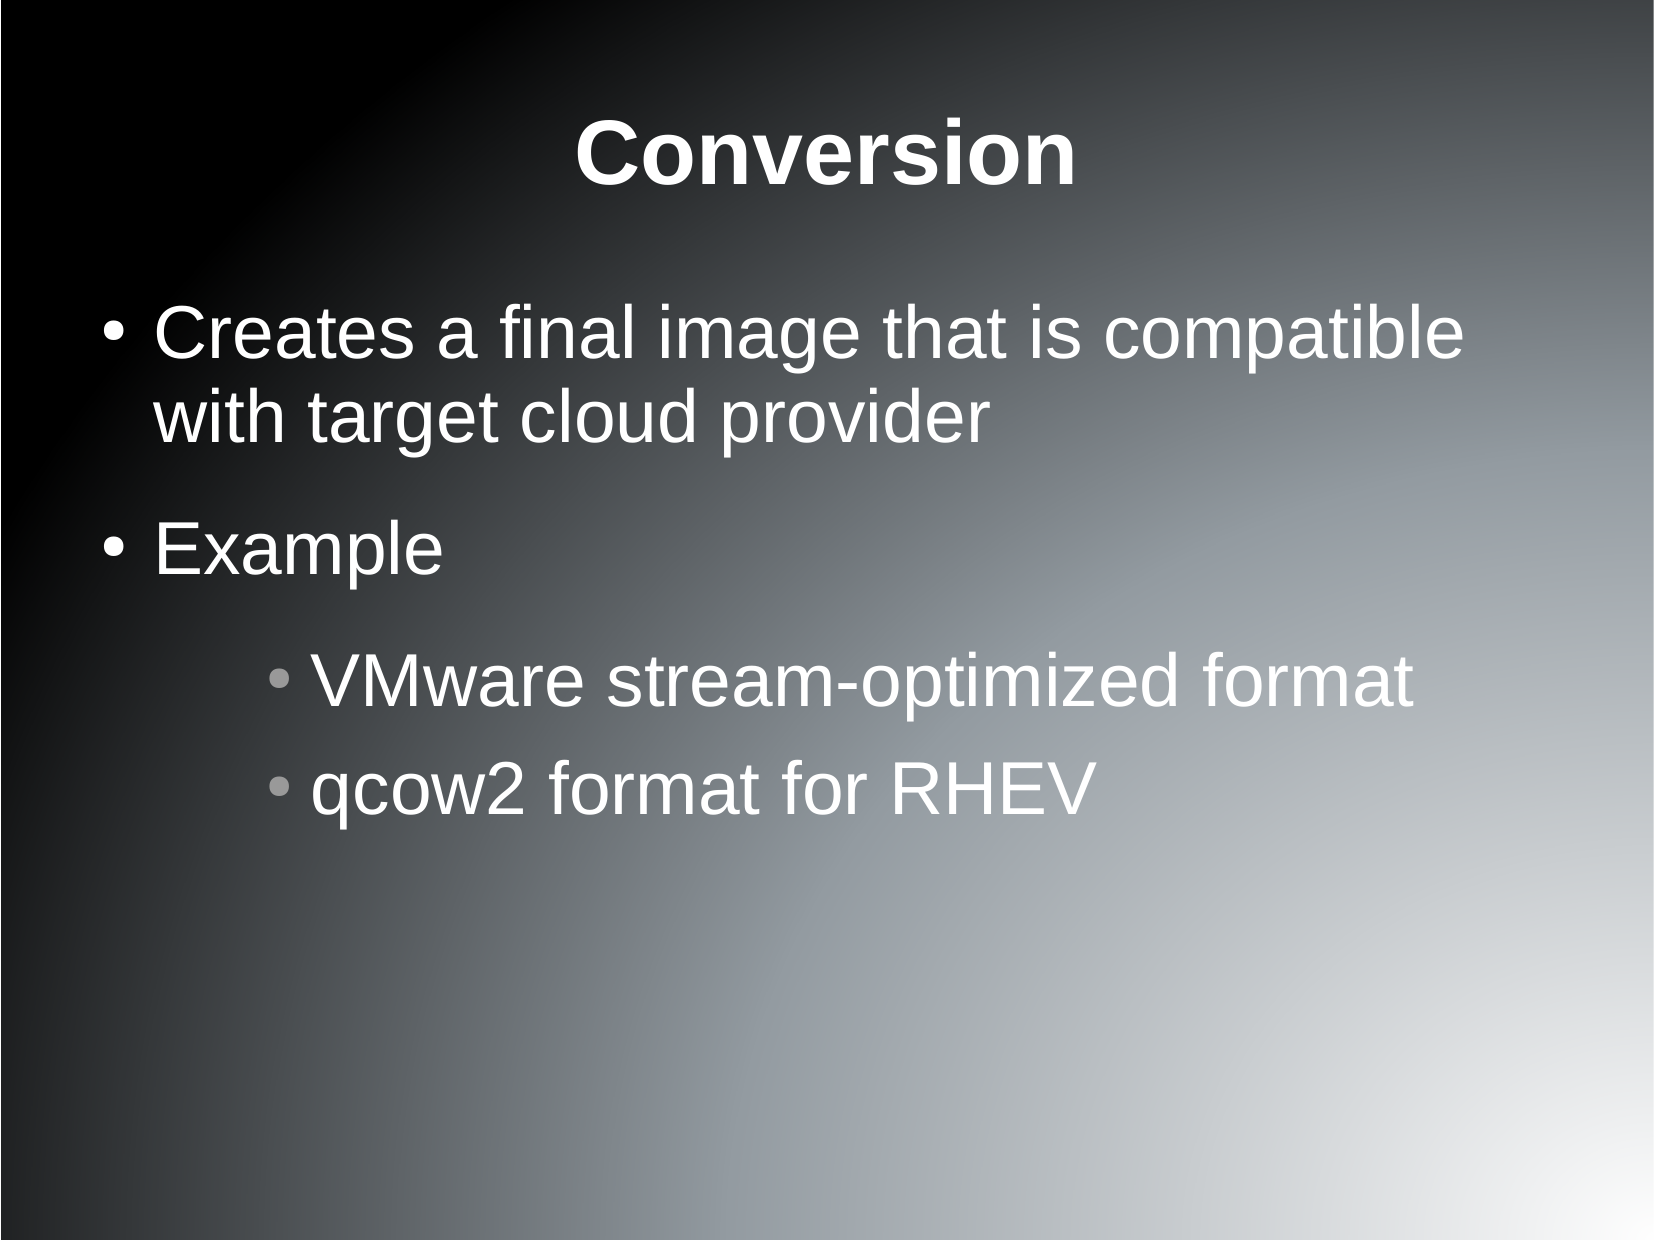

# Conversion
Creates a final image that is compatible with target cloud provider
Example
VMware stream-optimized format
qcow2 format for RHEV